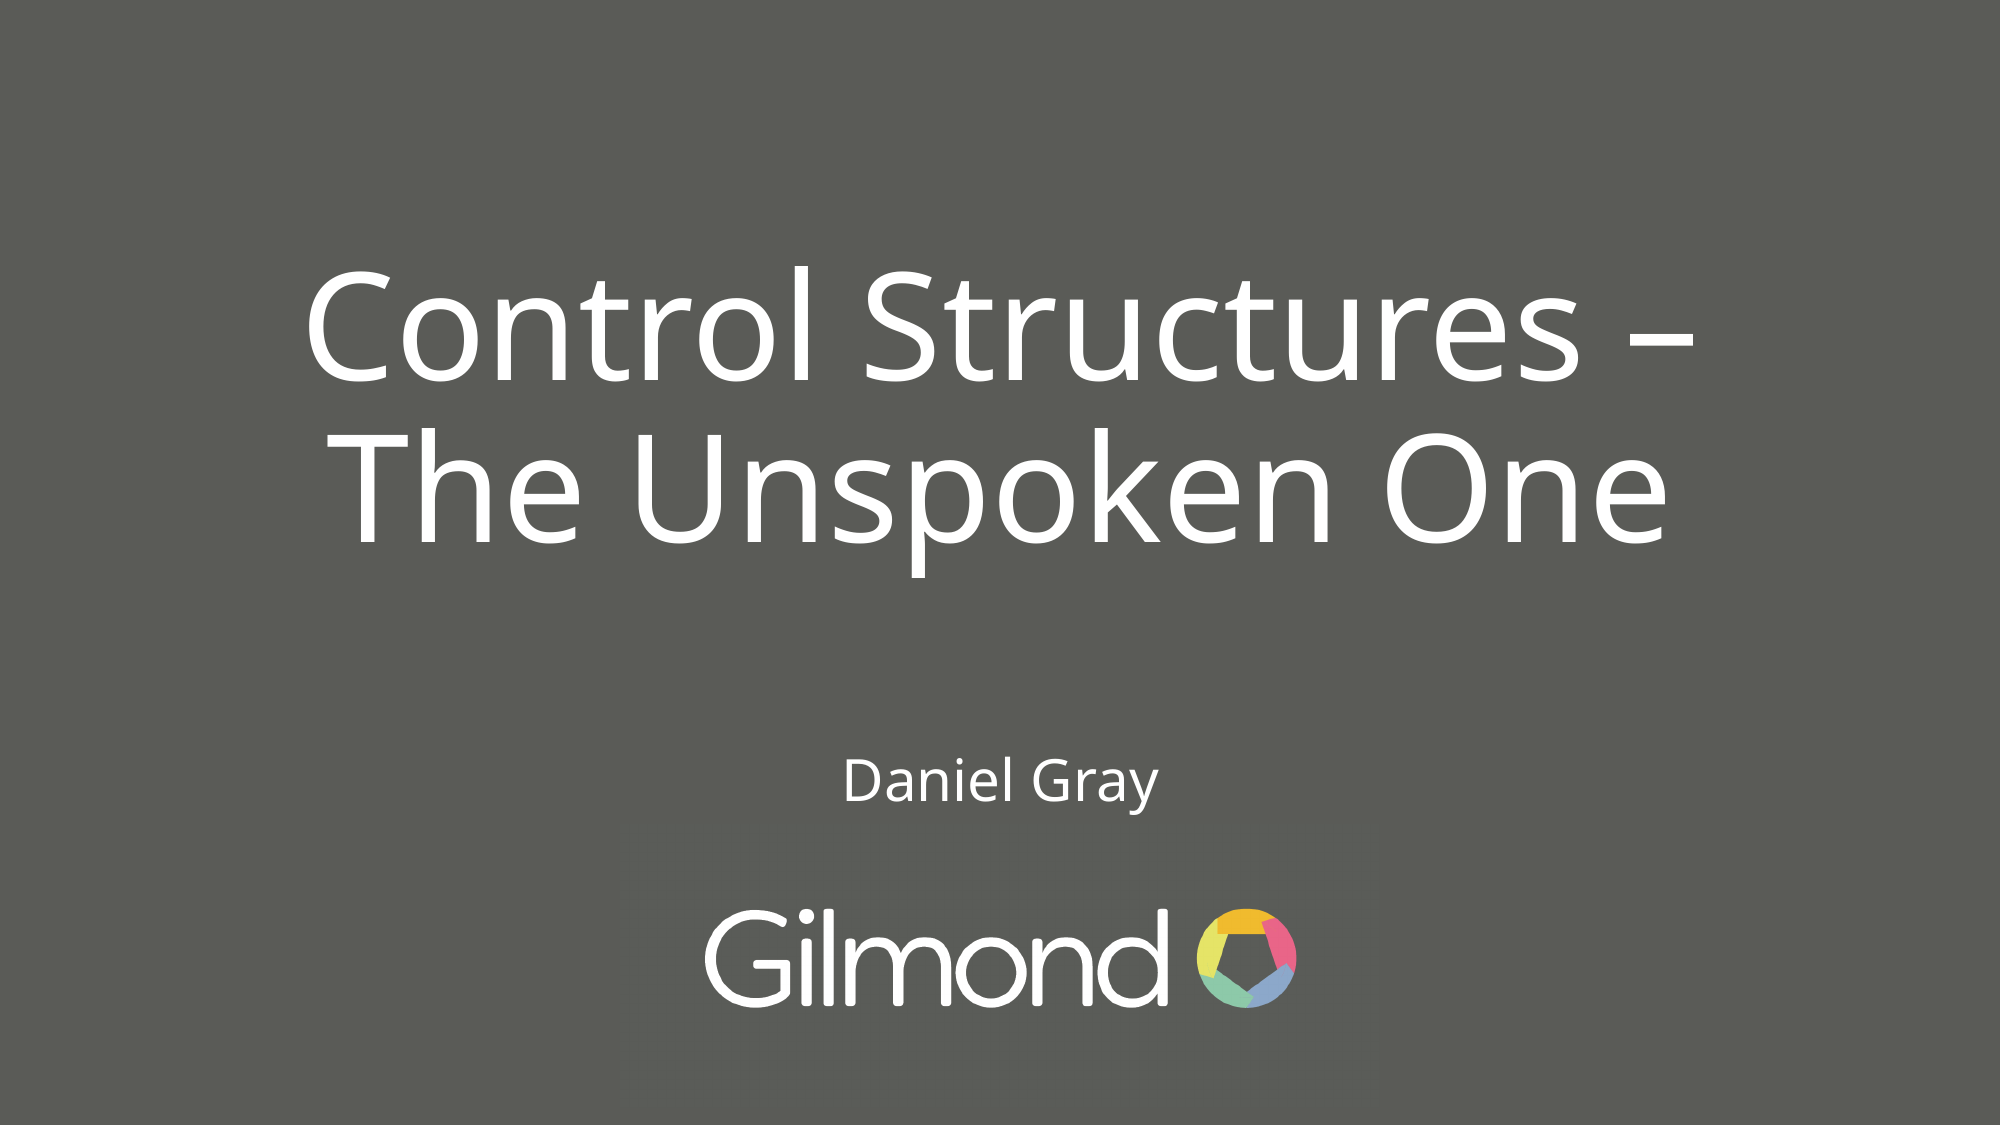

# Control Structures – The Unspoken One
Daniel Gray